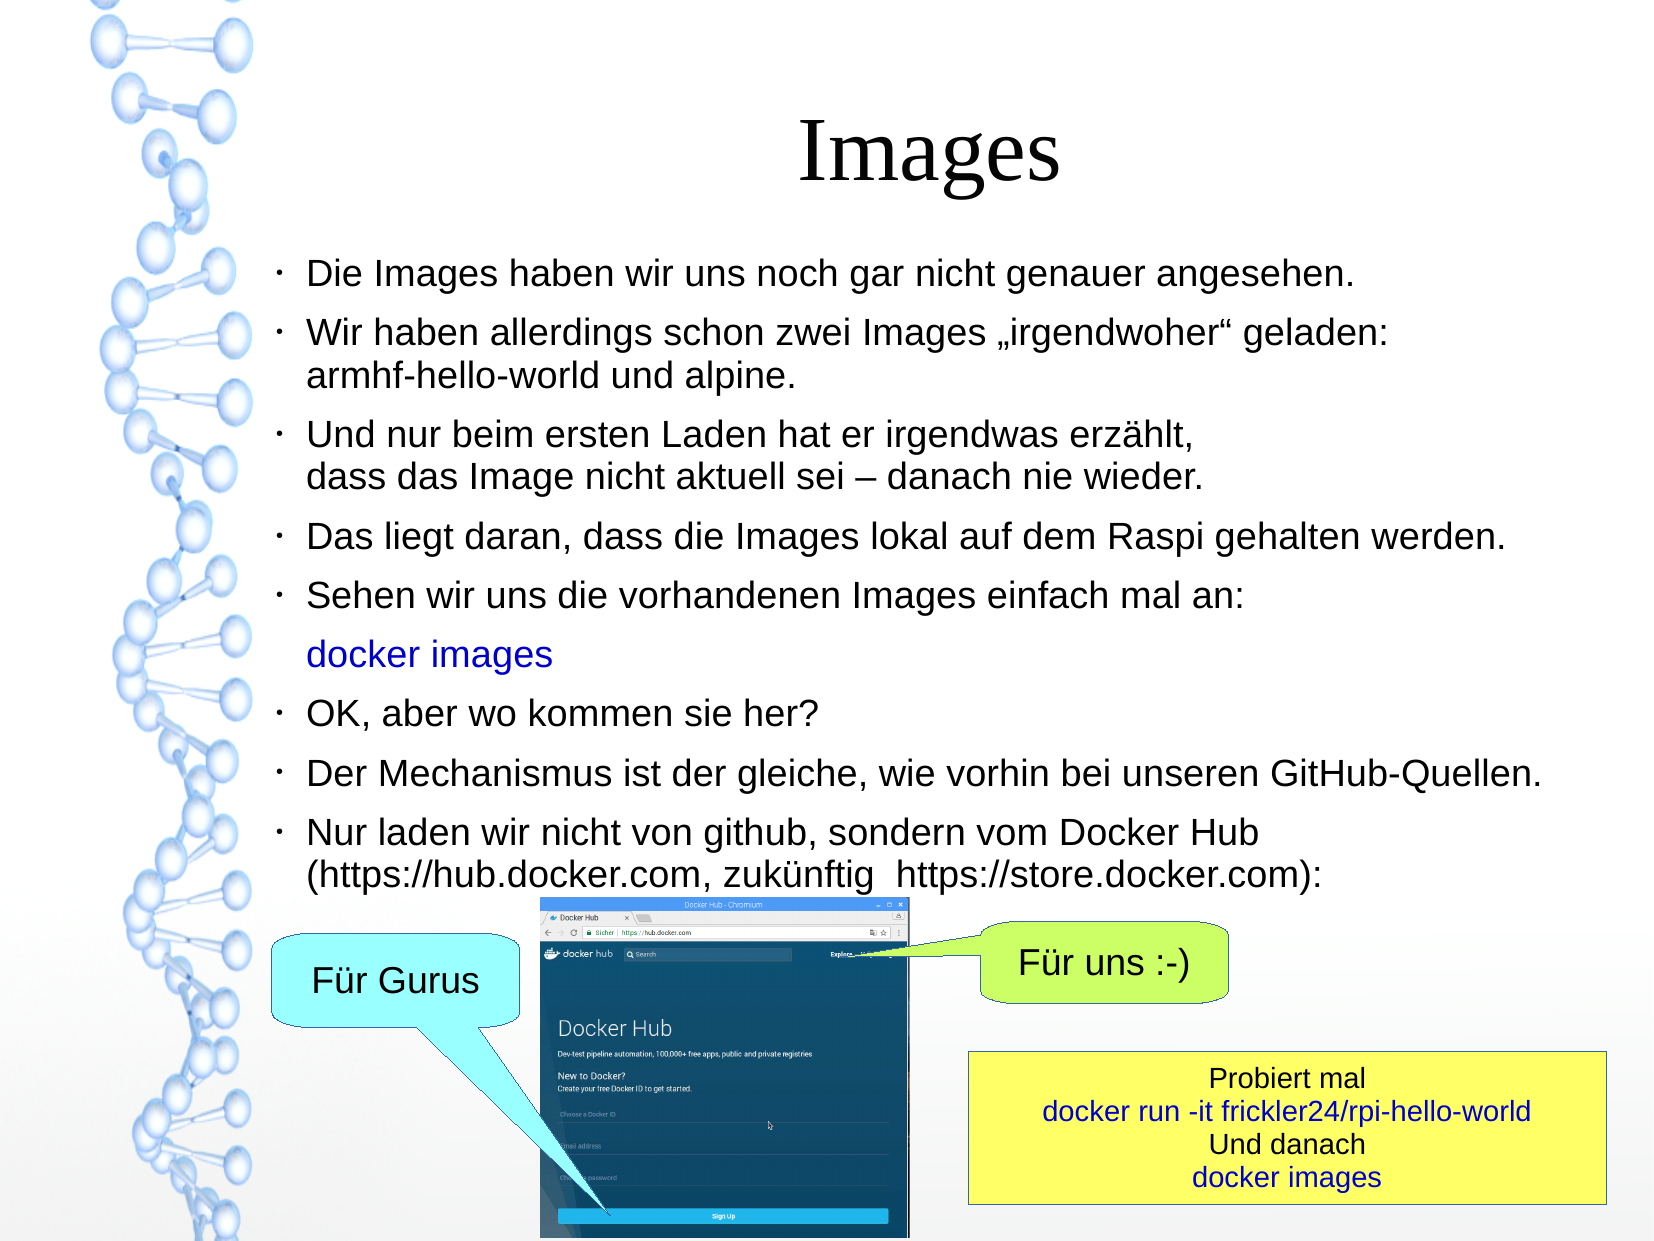

# Images
Die Images haben wir uns noch gar nicht genauer angesehen.
Wir haben allerdings schon zwei Images „irgendwoher“ geladen:
armhf-hello-world und alpine.
Und nur beim ersten Laden hat er irgendwas erzählt,
dass das Image nicht aktuell sei – danach nie wieder.
Das liegt daran, dass die Images lokal auf dem Raspi gehalten werden.
Sehen wir uns die vorhandenen Images einfach mal an:
docker images
OK, aber wo kommen sie her?
Der Mechanismus ist der gleiche, wie vorhin bei unseren GitHub-Quellen.
Nur laden wir nicht von github, sondern vom Docker Hub
(https://hub.docker.com, zukünftig https://store.docker.com):
Für uns :-)
Für Gurus
Probiert mal
docker run -it frickler24/rpi-hello-world
Und danach
docker images
46